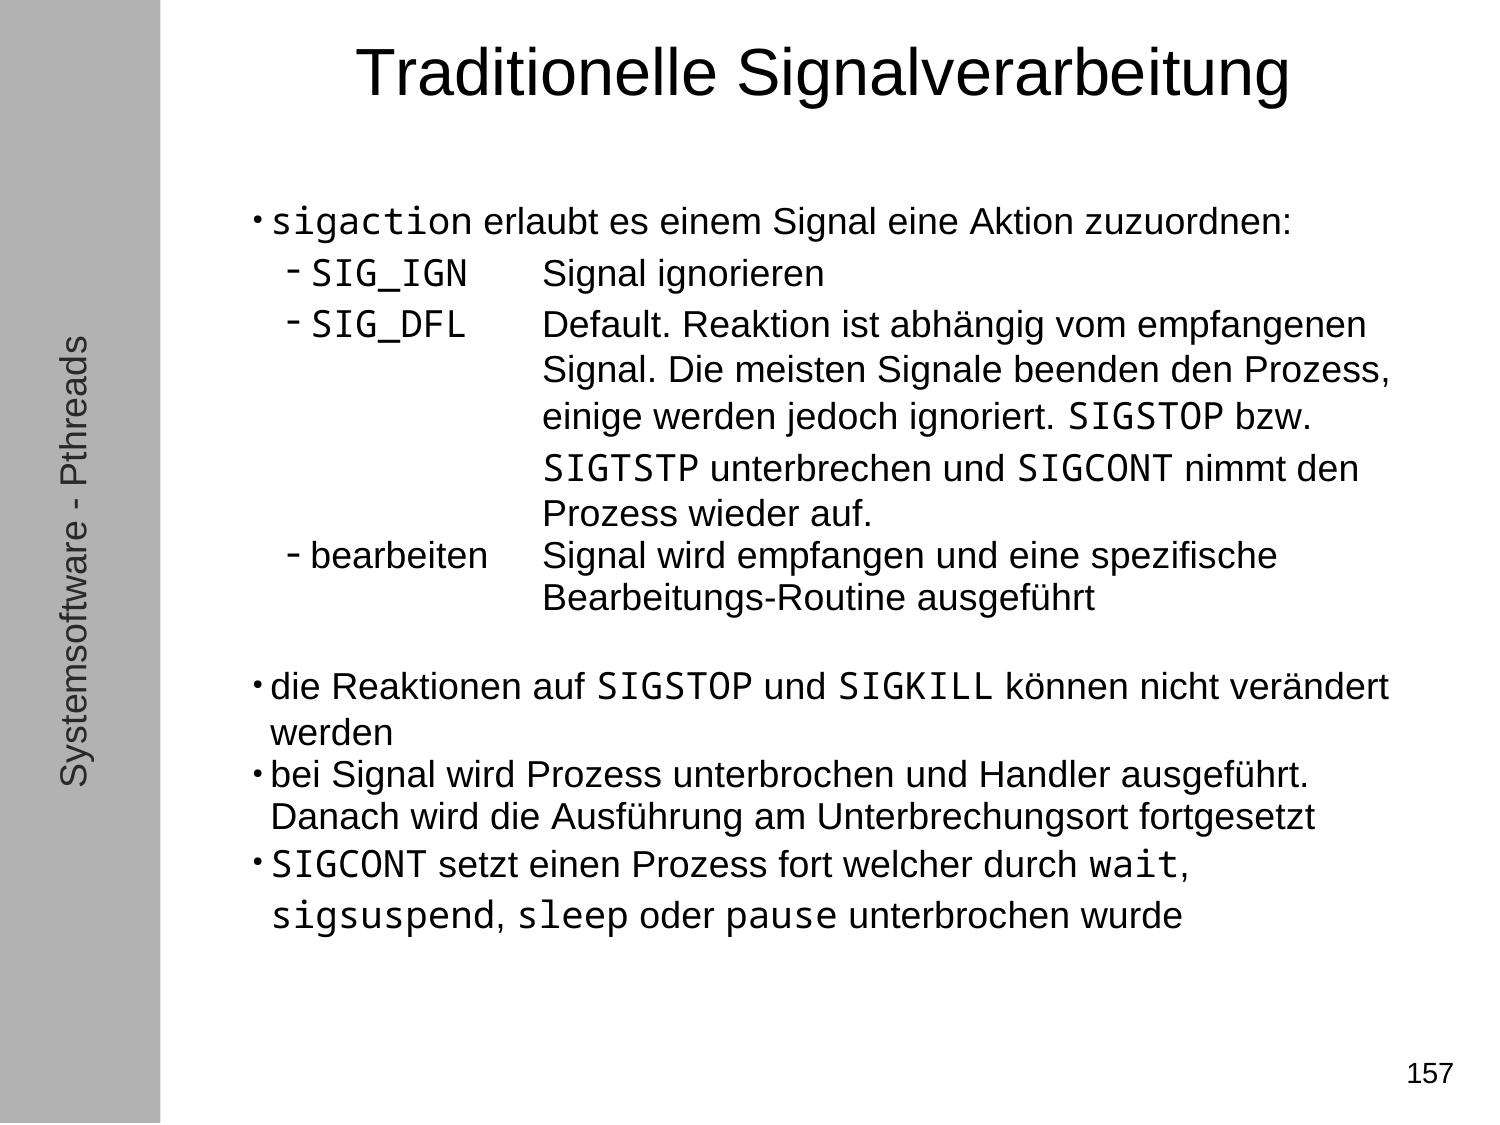

Traditionelle Signalverarbeitung
sigaction erlaubt es einem Signal eine Aktion zuzuordnen:
SIG_IGN	Signal ignorieren
SIG_DFL	Default. Reaktion ist abhängig vom empfangenen Signal. Die meisten Signale beenden den Prozess, einige werden jedoch ignoriert. SIGSTOP bzw. SIGTSTP unterbrechen und SIGCONT nimmt den Prozess wieder auf.
bearbeiten	Signal wird empfangen und eine spezifische Bearbeitungs-Routine ausgeführt
die Reaktionen auf SIGSTOP und SIGKILL können nicht verändert werden
bei Signal wird Prozess unterbrochen und Handler ausgeführt. Danach wird die Ausführung am Unterbrechungsort fortgesetzt
SIGCONT setzt einen Prozess fort welcher durch wait, sigsuspend, sleep oder pause unterbrochen wurde
Systemsoftware - Pthreads